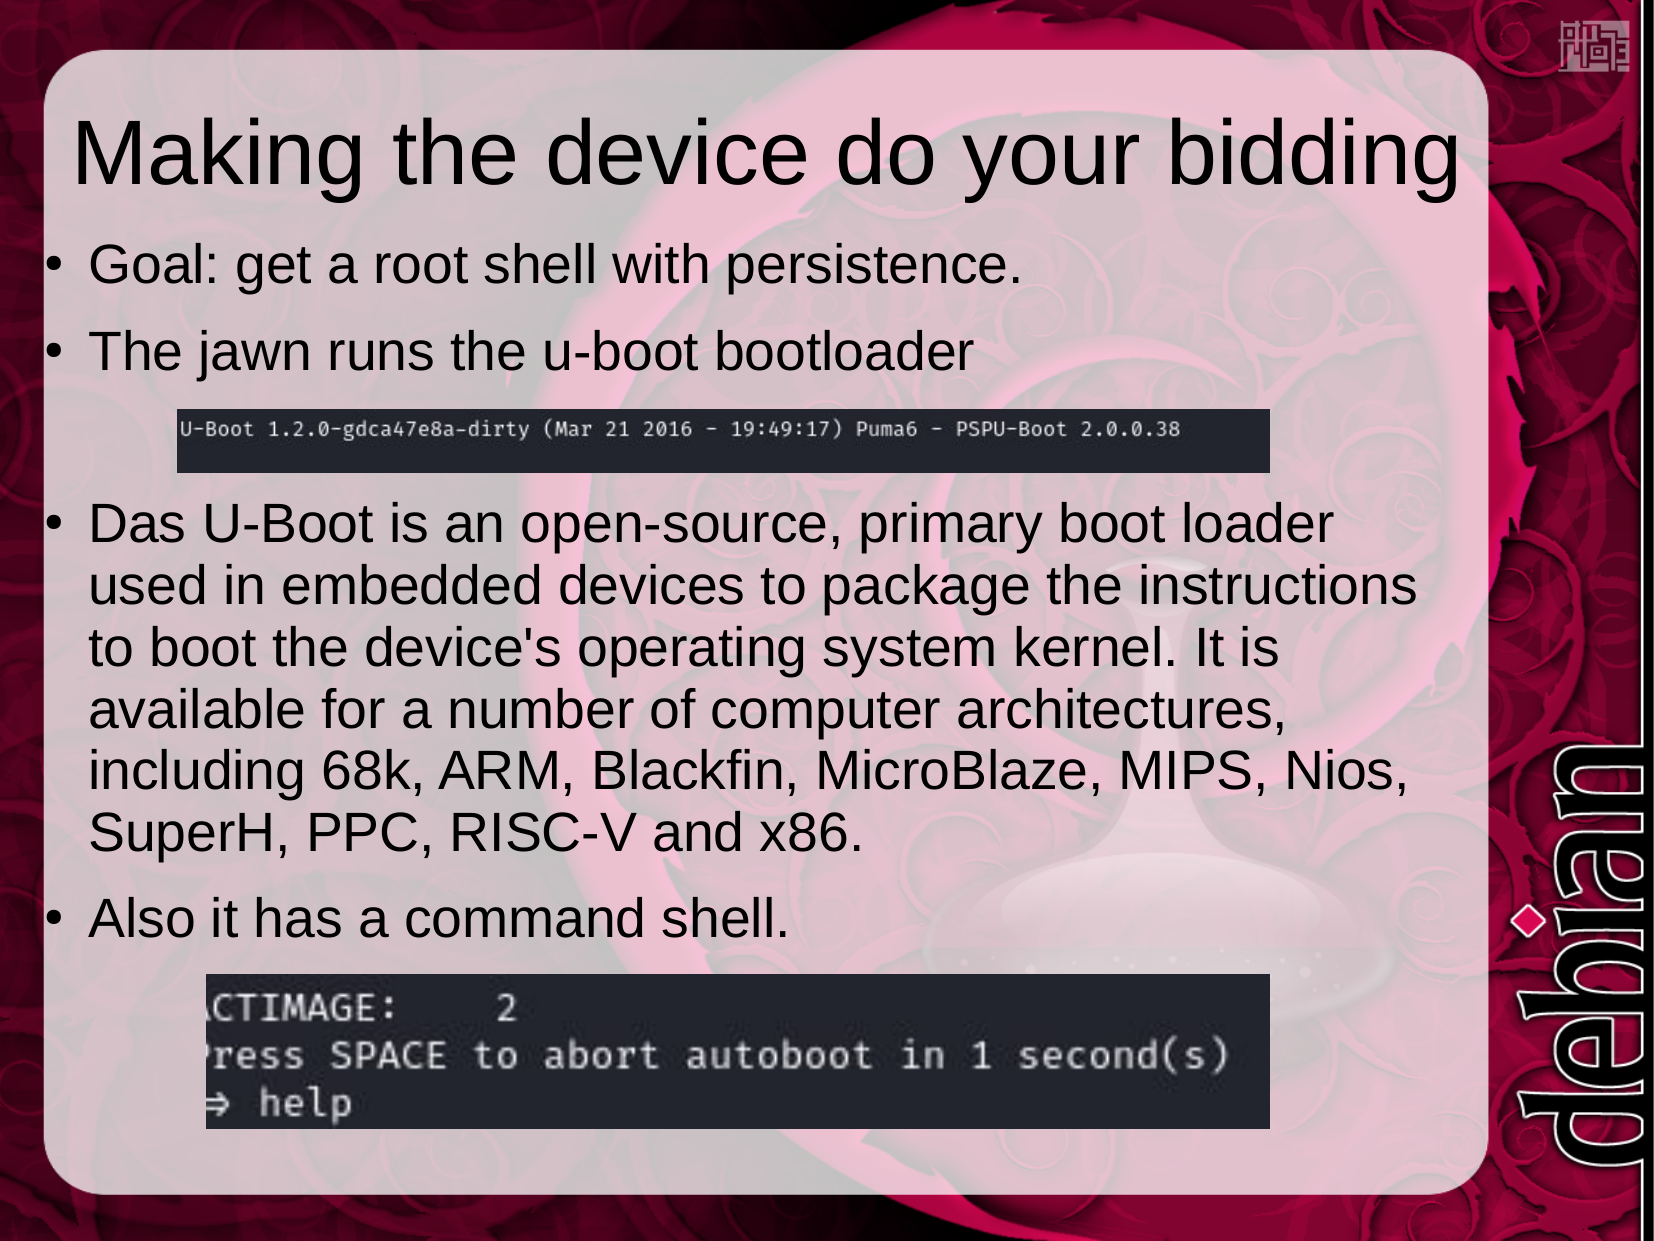

# Making the device do your bidding
Goal: get a root shell with persistence.
The jawn runs the u-boot bootloader
Das U-Boot is an open-source, primary boot loader used in embedded devices to package the instructions to boot the device's operating system kernel. It is available for a number of computer architectures, including 68k, ARM, Blackfin, MicroBlaze, MIPS, Nios, SuperH, PPC, RISC-V and x86.
Also it has a command shell.